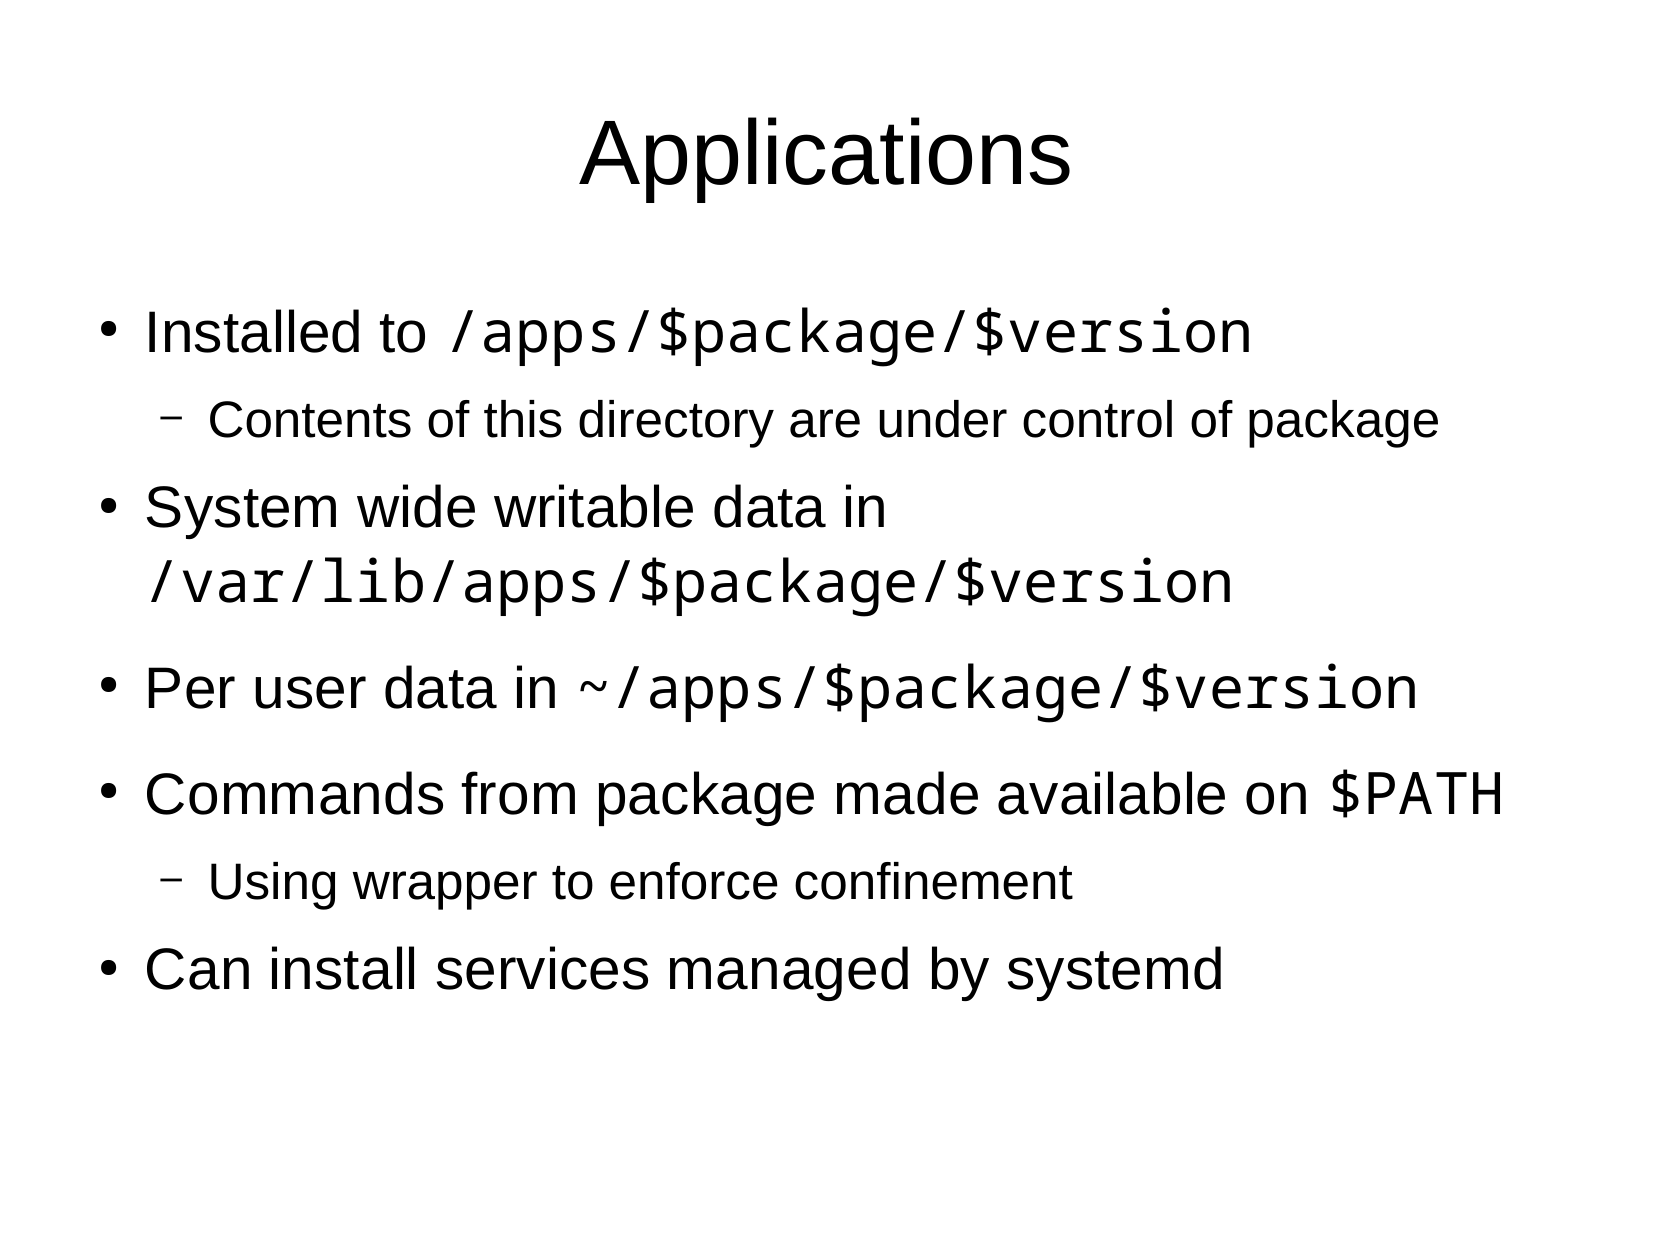

# Applications
Installed to /apps/$package/$version
Contents of this directory are under control of package
System wide writable data in /var/lib/apps/$package/$version
Per user data in ~/apps/$package/$version
Commands from package made available on $PATH
Using wrapper to enforce confinement
Can install services managed by systemd